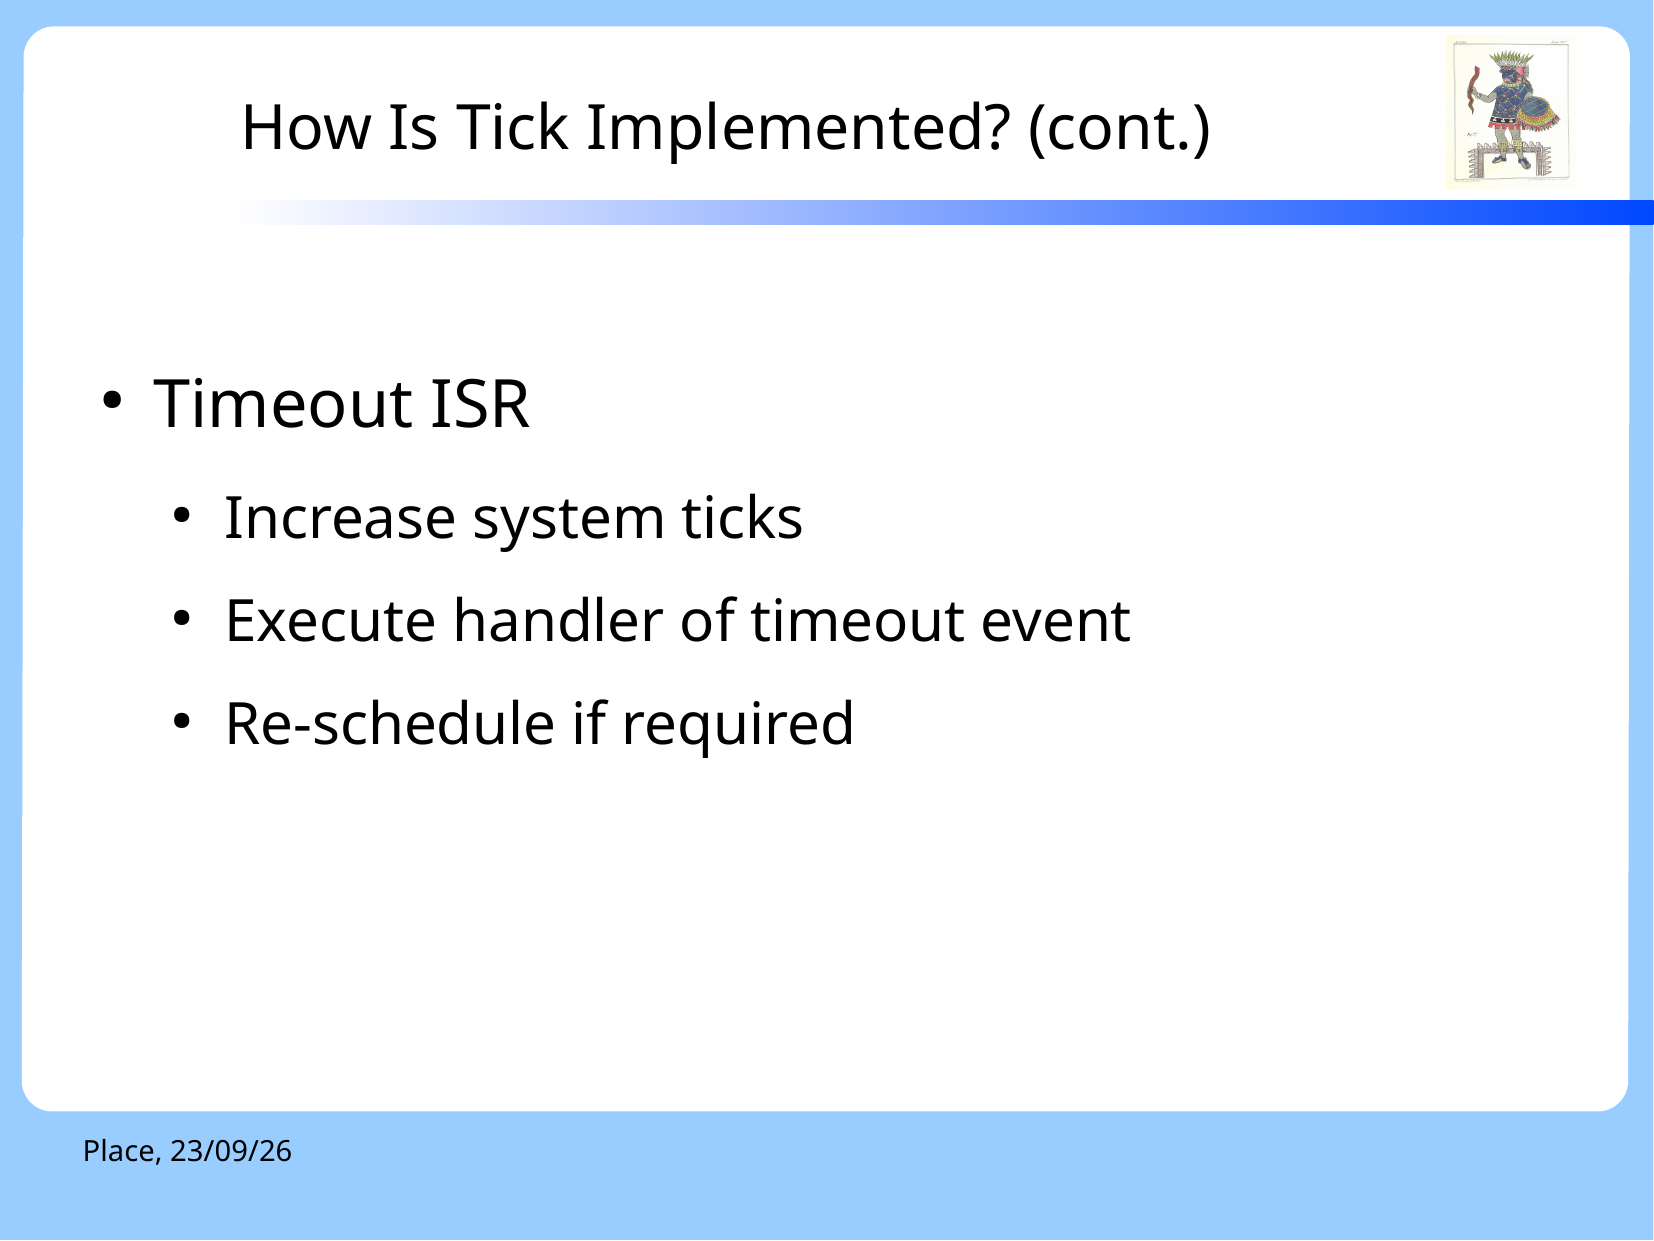

# How Is Tick Implemented? (cont.)
Timeout ISR
Increase system ticks
Execute handler of timeout event
Re-schedule if required